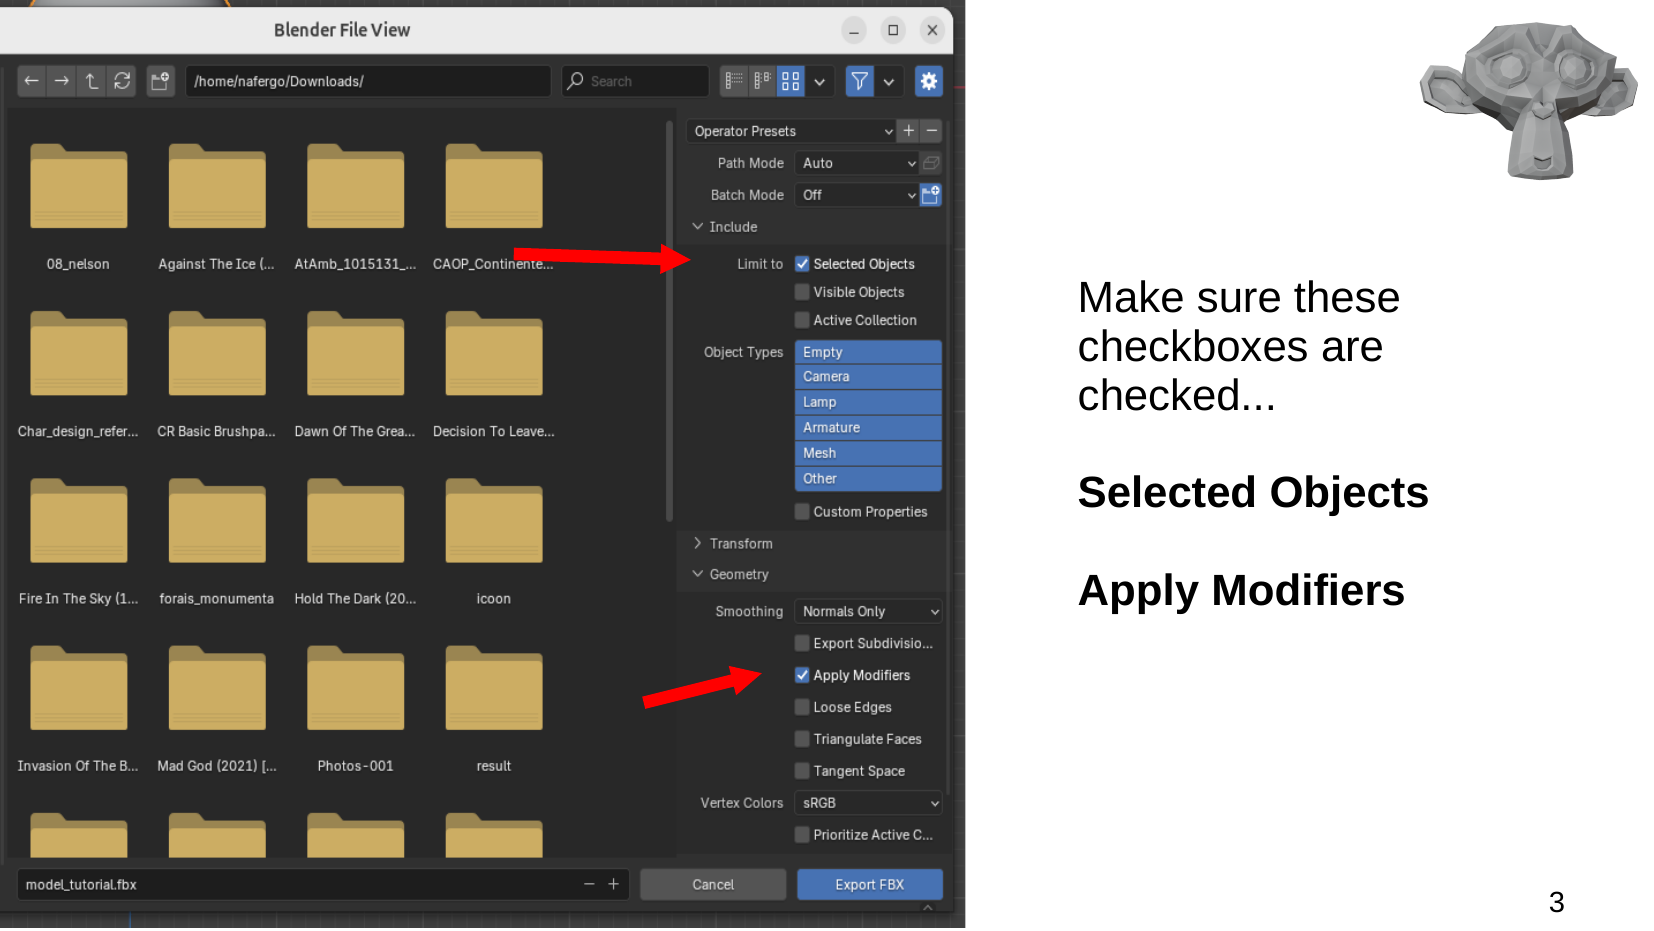

#
Make sure these checkboxes are checked...
Selected Objects
Apply Modifiers
3